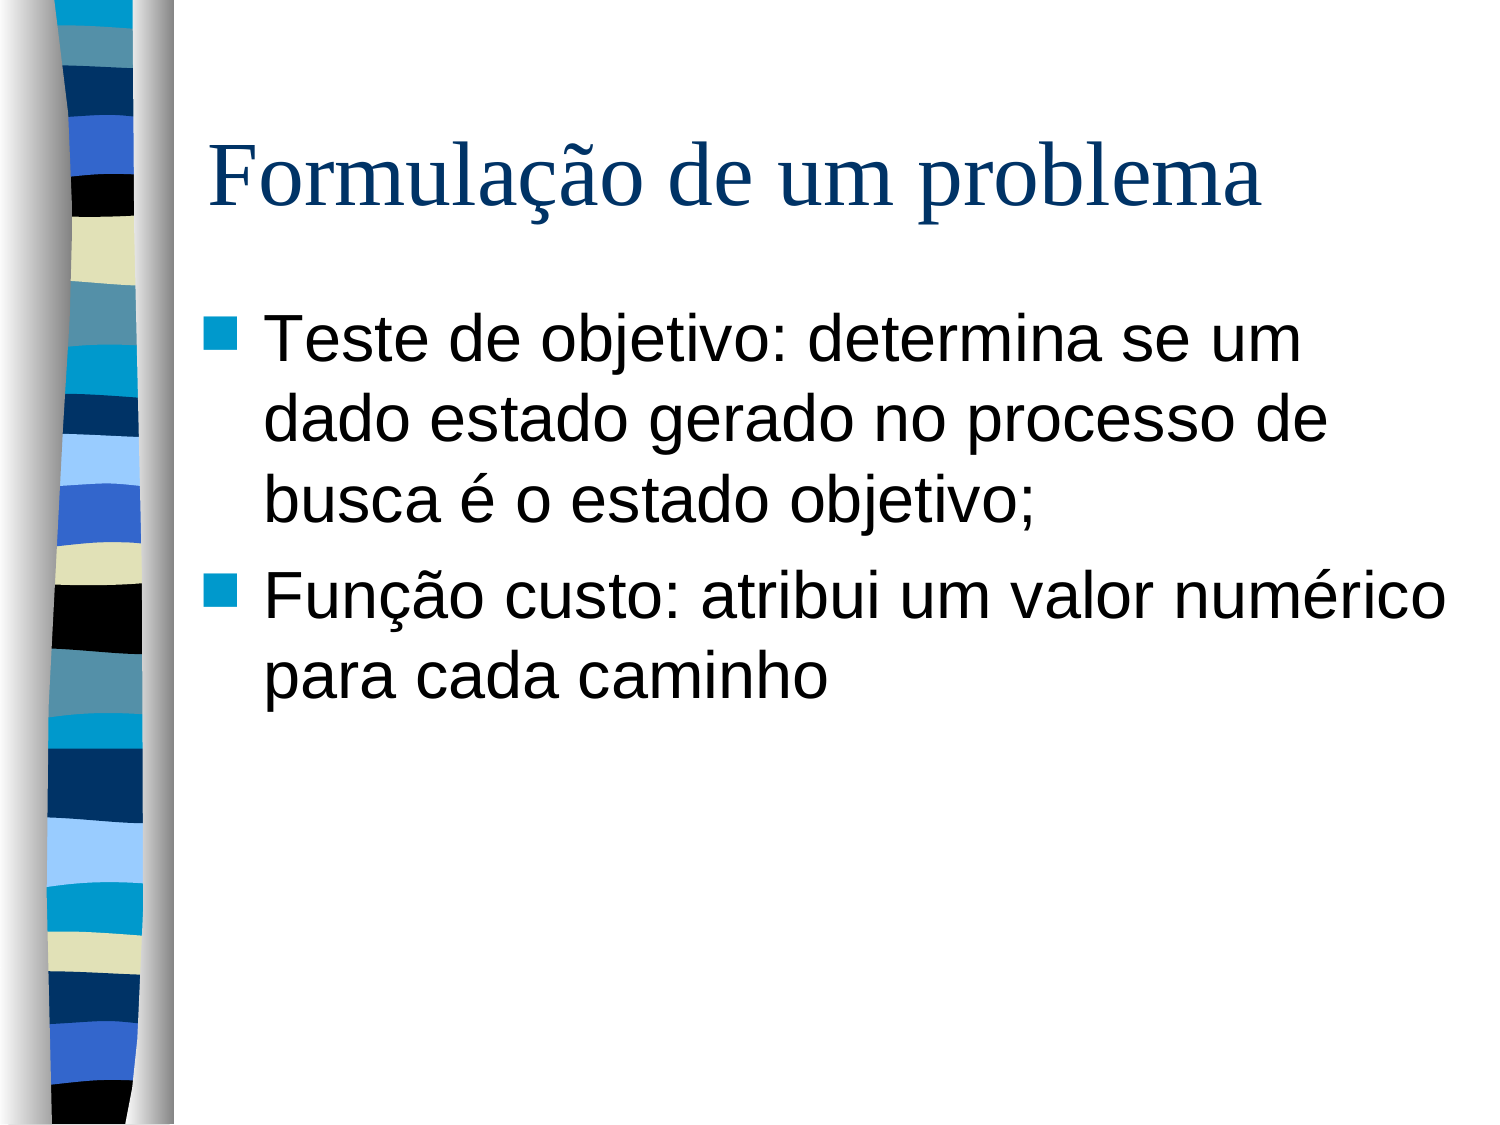

# Formulação de um problema
Teste de objetivo: determina se um dado estado gerado no processo de busca é o estado objetivo;
Função custo: atribui um valor numérico para cada caminho